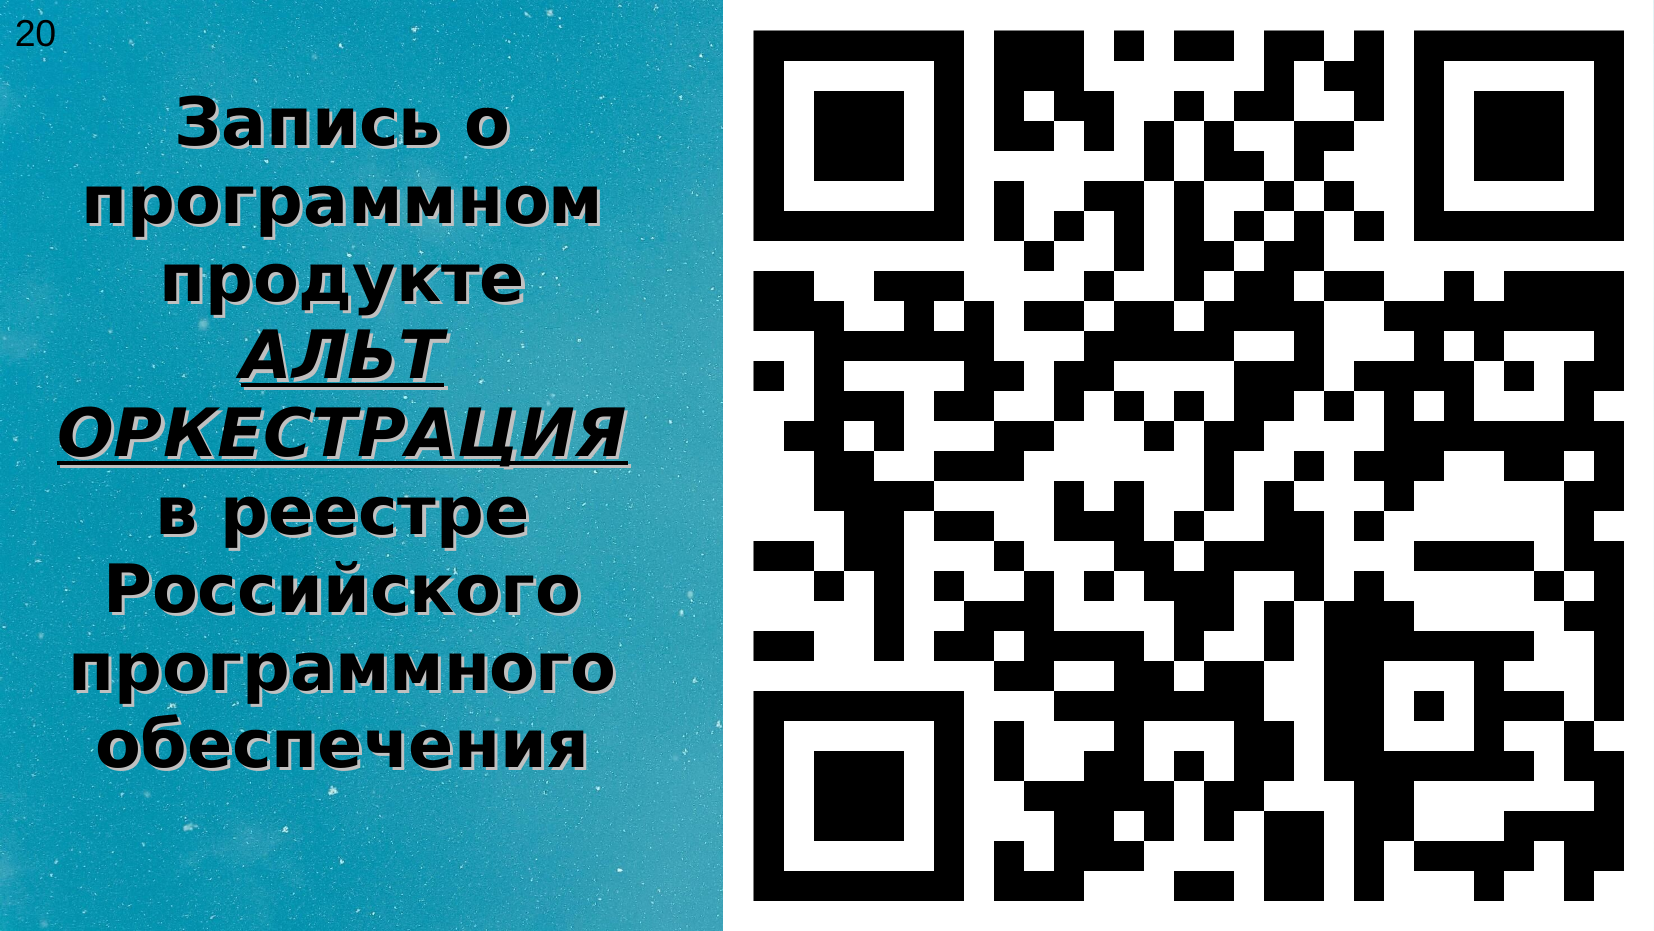

# Запись о программном продукте АЛЬТ ОРКЕСТРАЦИЯ в реестре Российского программного обеспечения